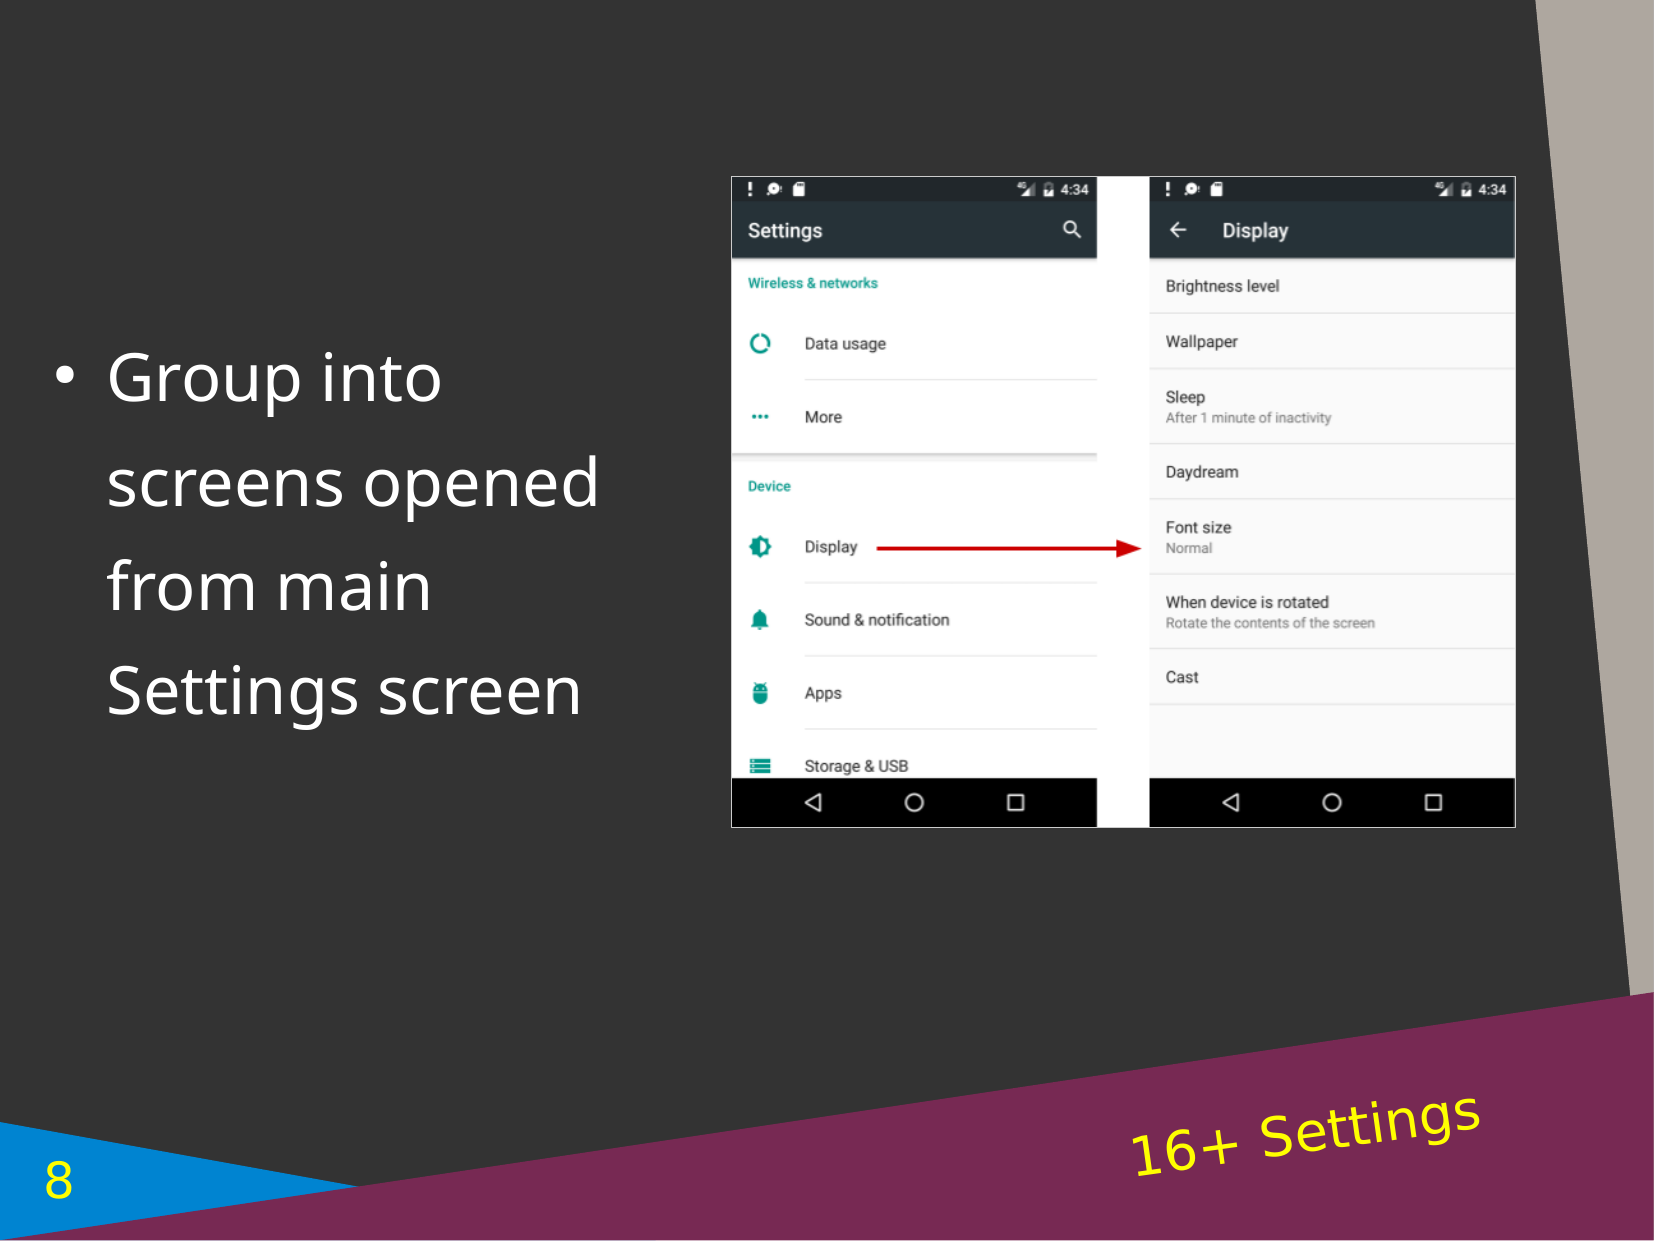

Group into screens opened from main Settings screen
# 16+ Settings
8